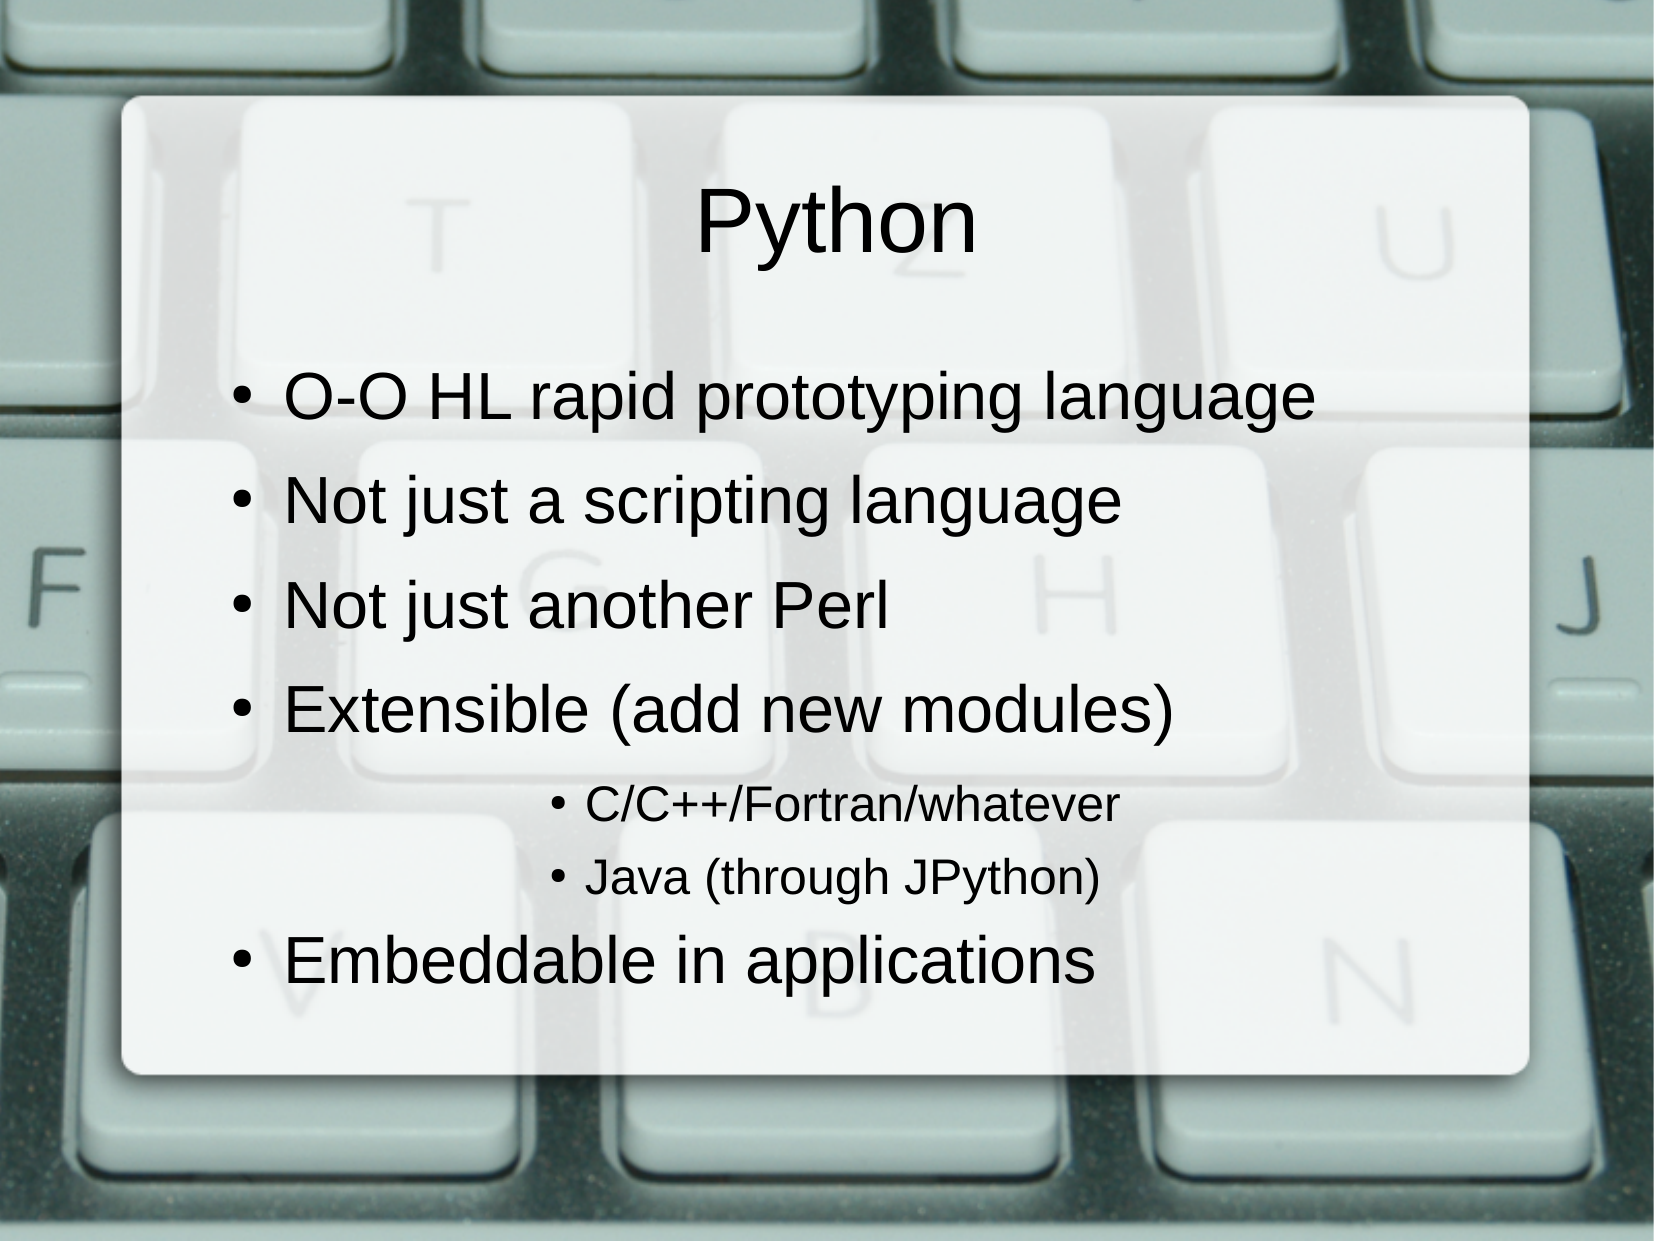

# Python
O-O HL rapid prototyping language
Not just a scripting language
Not just another Perl
Extensible (add new modules)
C/C++/Fortran/whatever
Java (through JPython)
Embeddable in applications